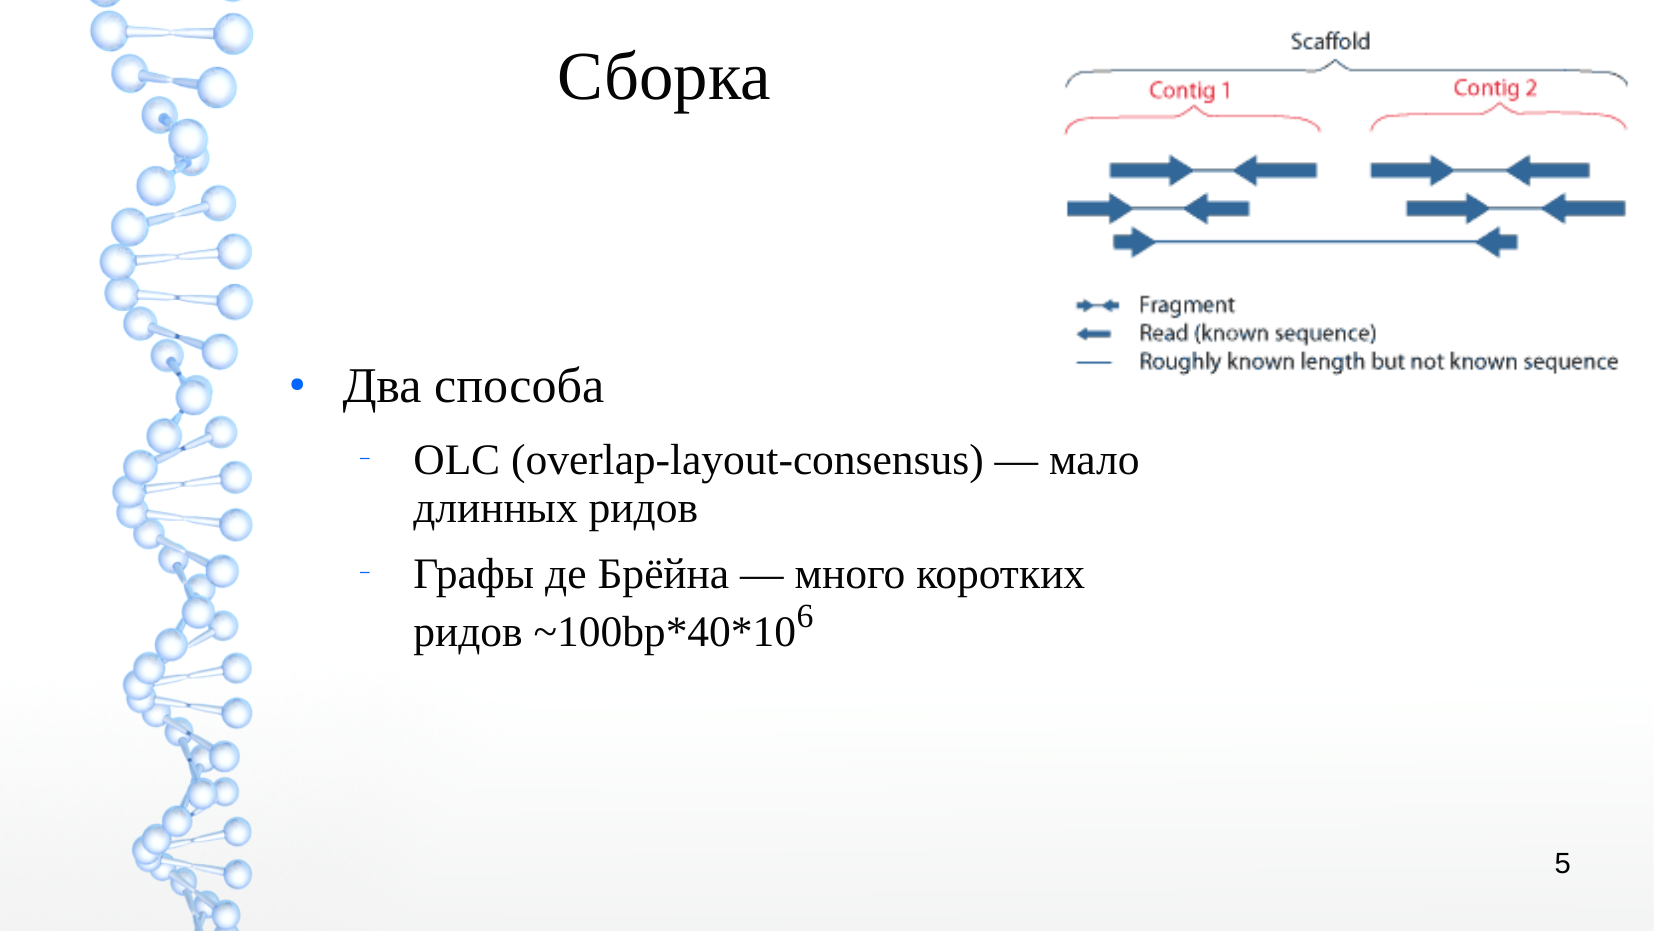

# Сборка
Два способа
OLC (overlap-layout-consensus) — мало длинных ридов
Графы де Брёйна — много коротких ридов ~100bp*40*106
5